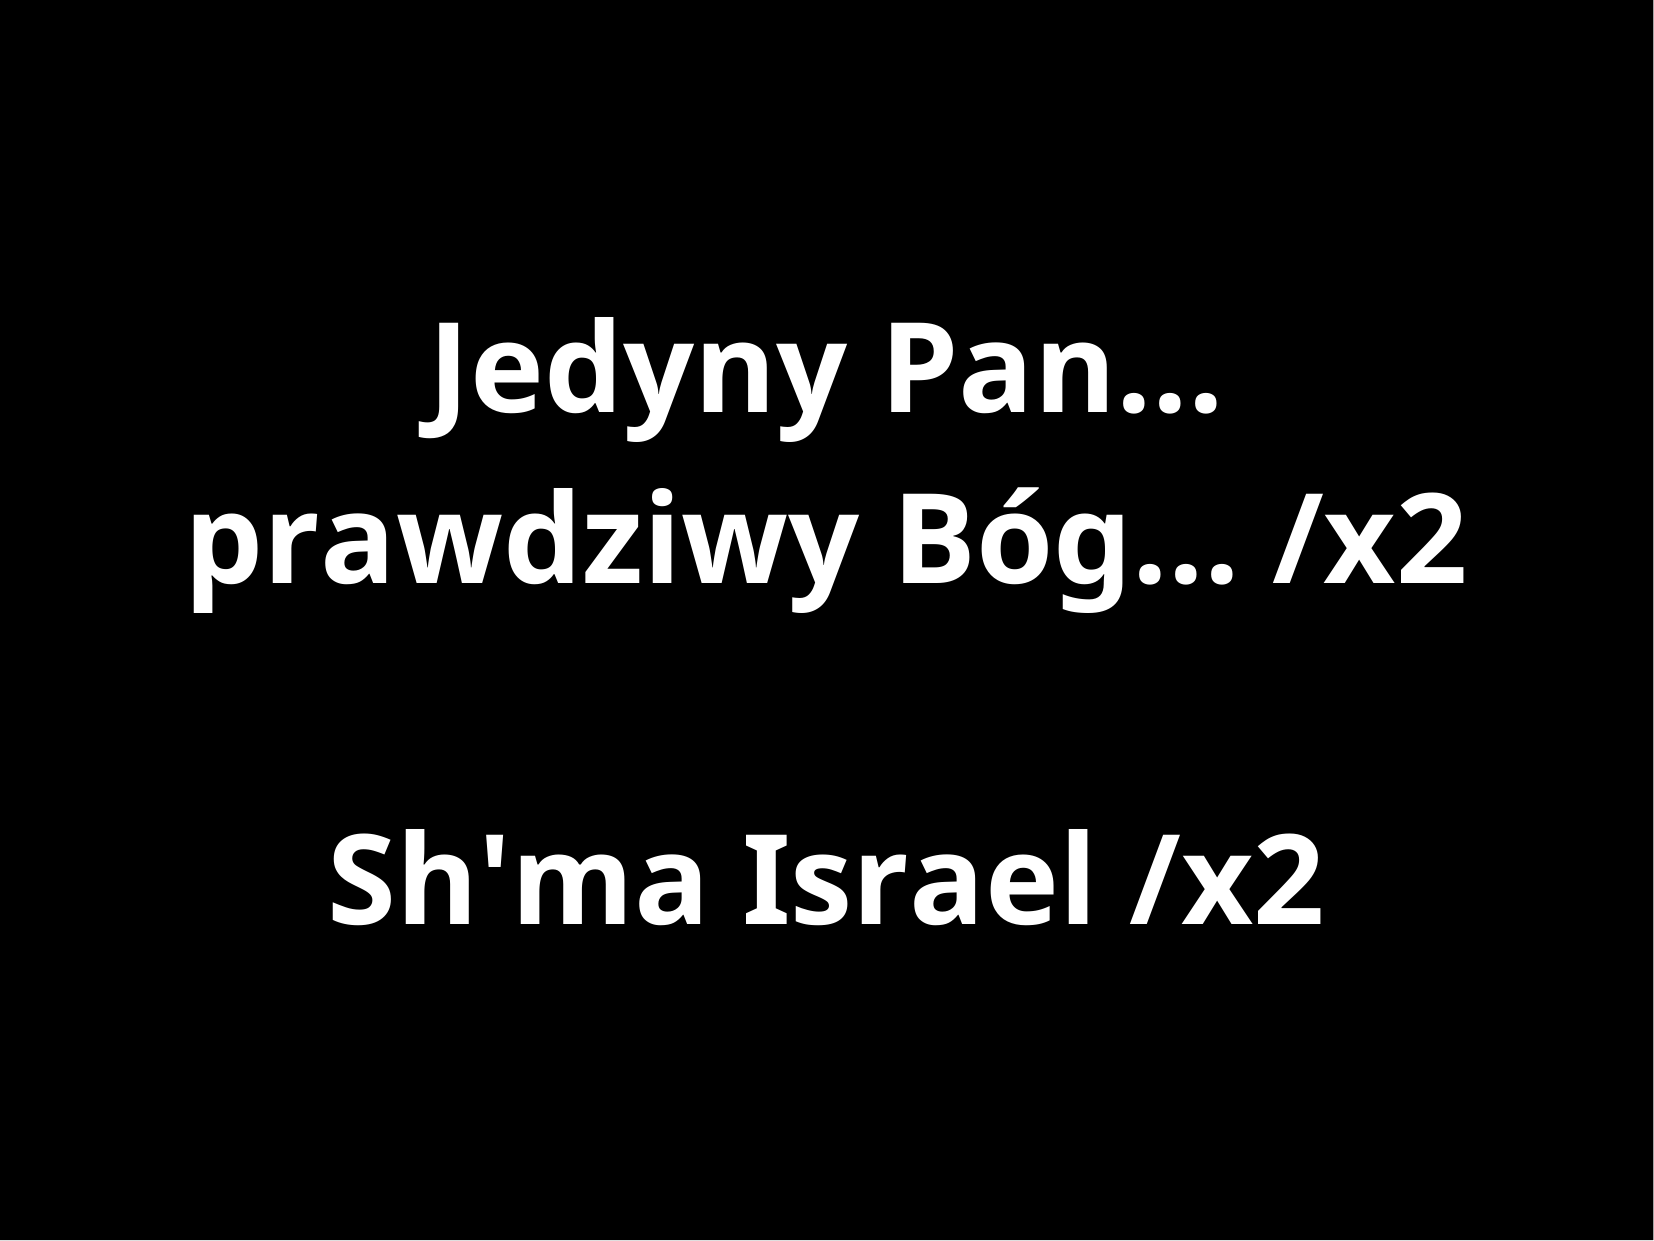

# Jedyny Pan... prawdziwy Bóg... /x2 Sh'ma Israel /x2